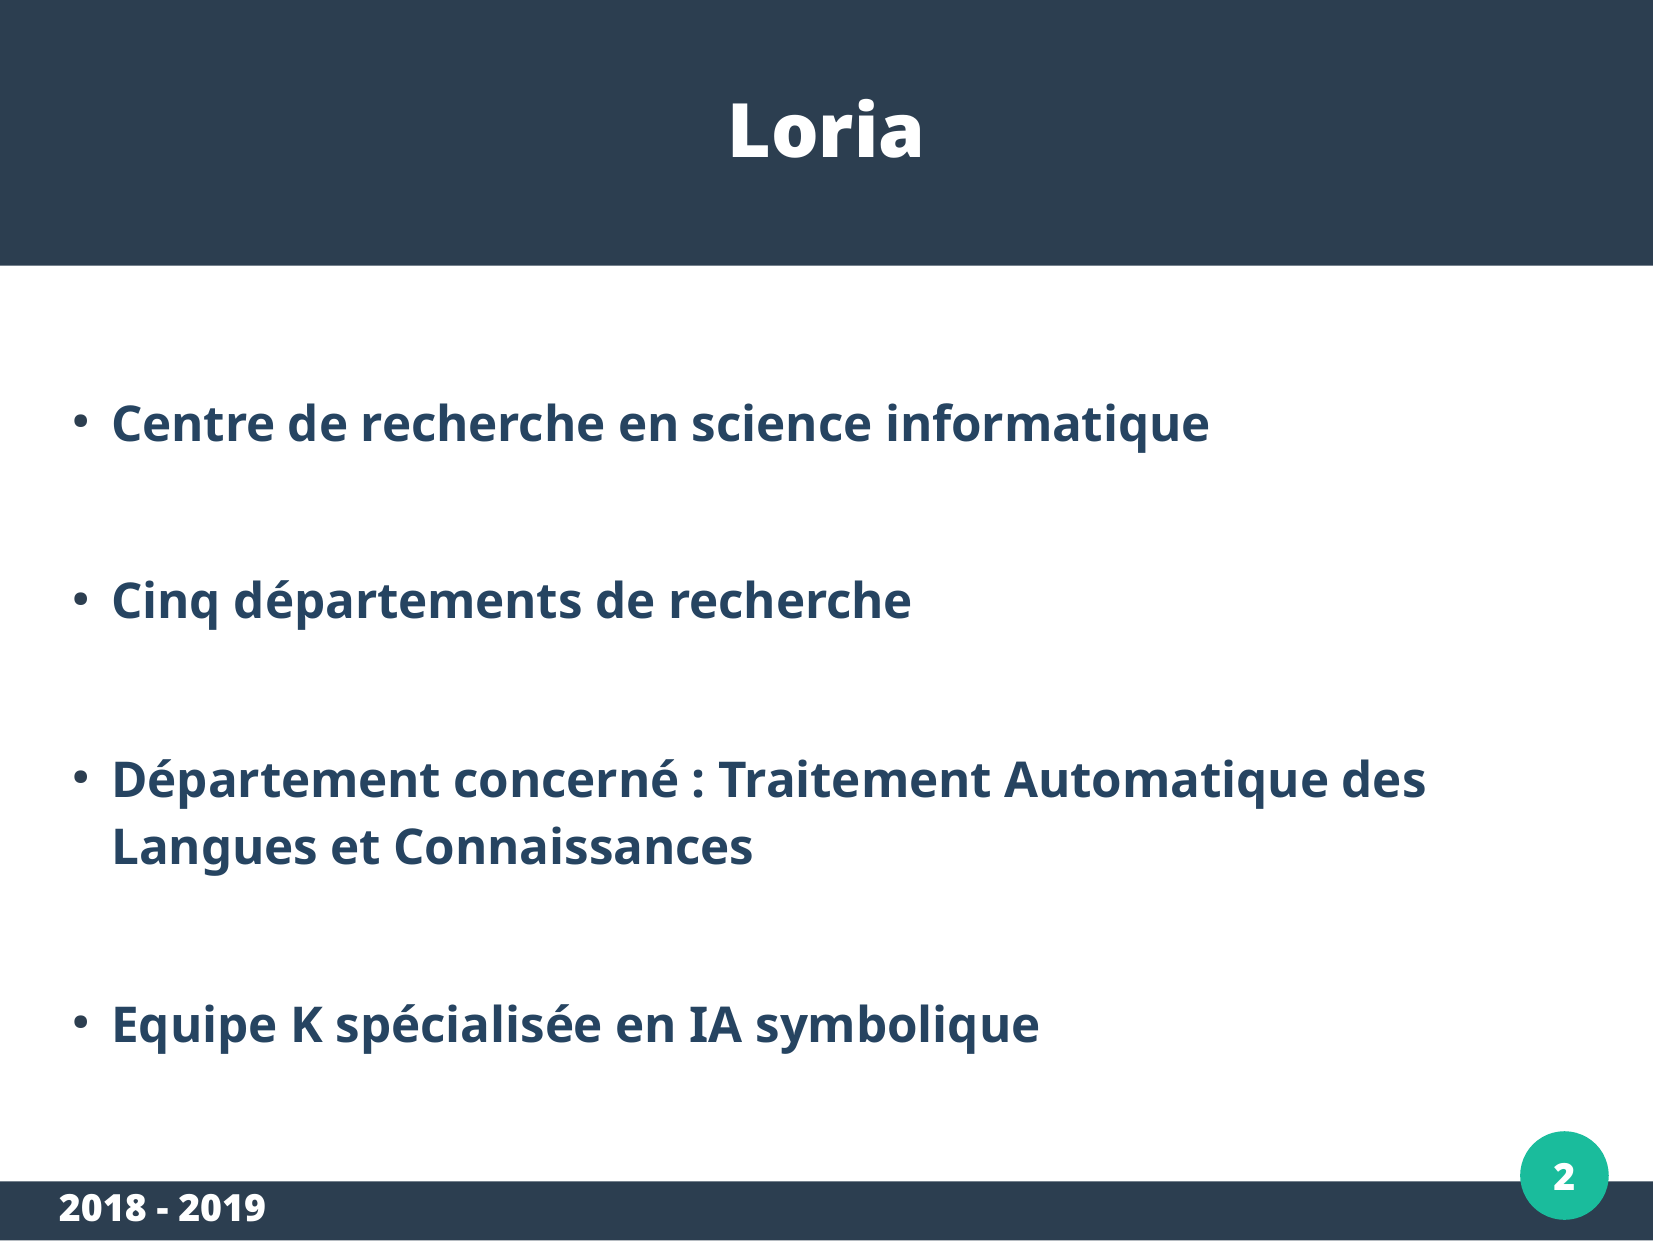

# Loria
Centre de recherche en science informatique
Cinq départements de recherche
Département concerné : Traitement Automatique des Langues et Connaissances
Equipe K spécialisée en IA symbolique
2
2018 - 2019